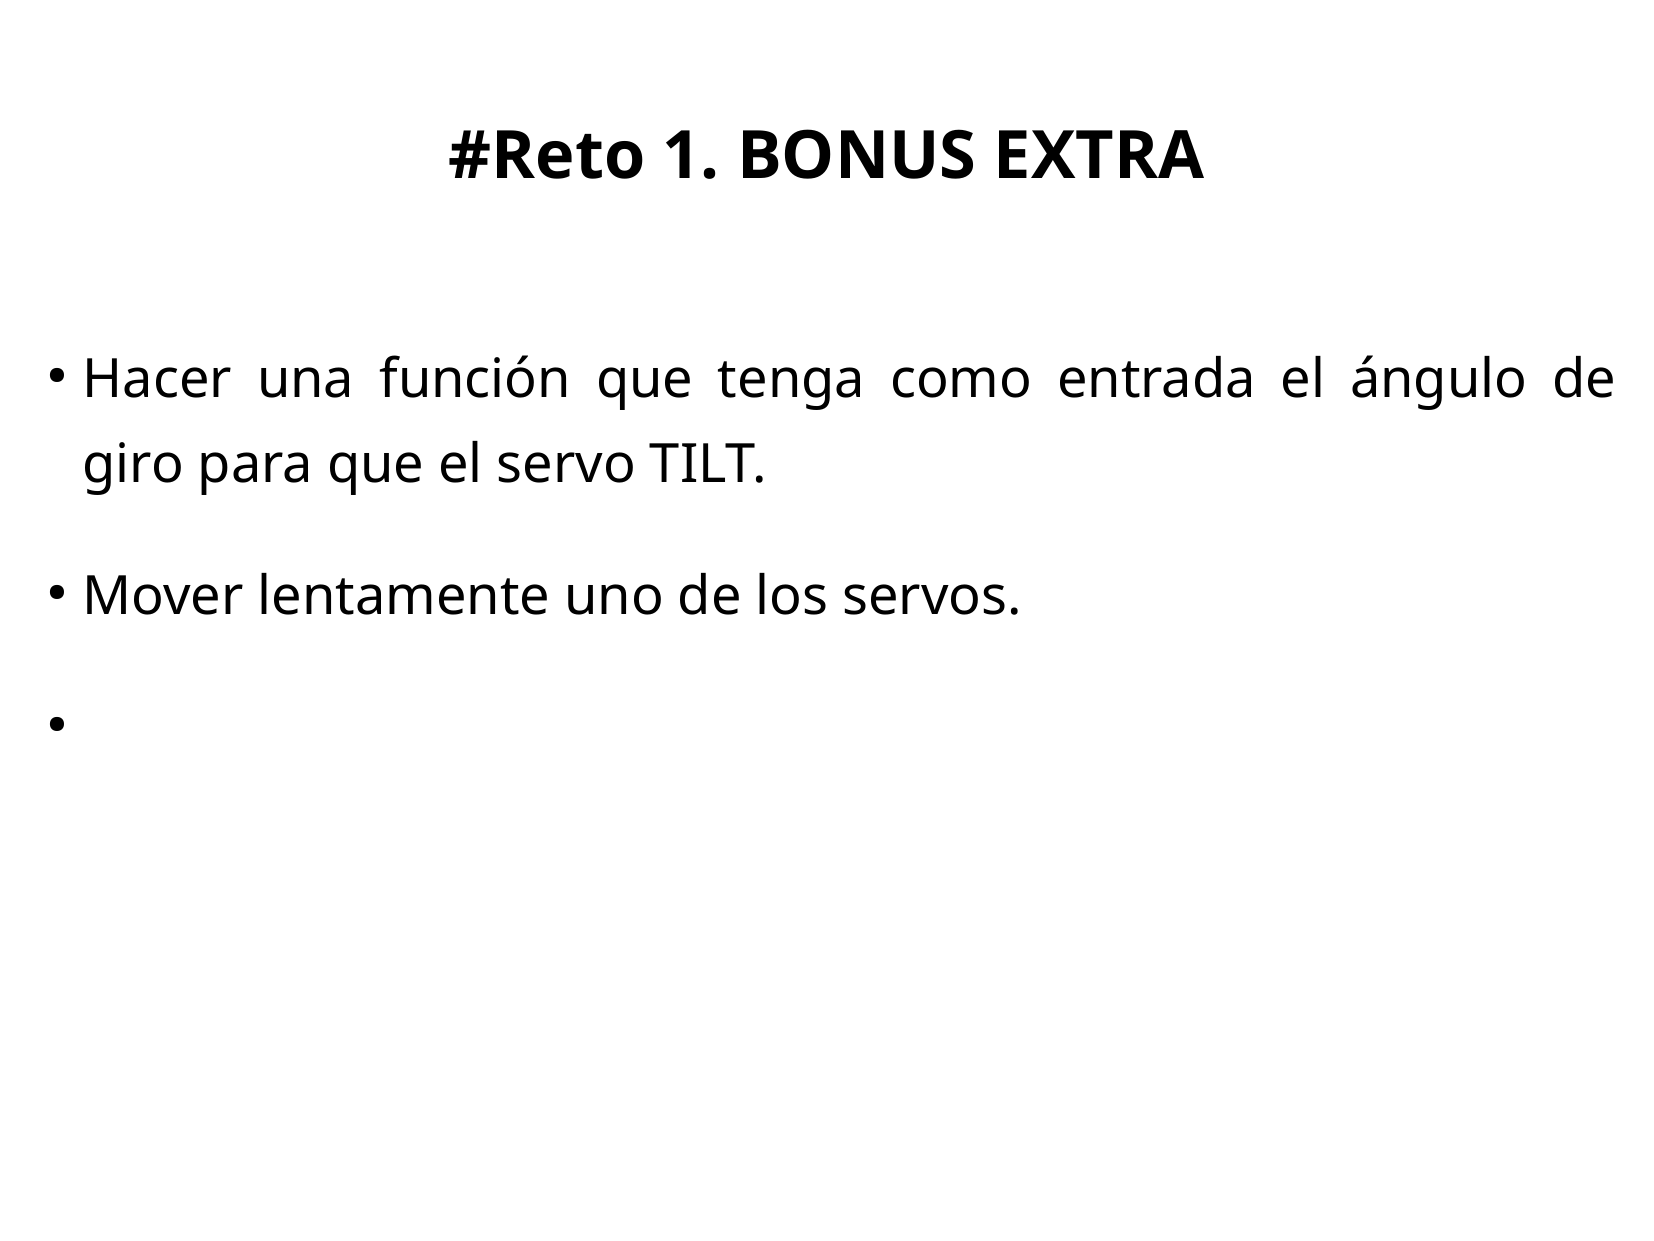

# #Reto 1. BONUS EXTRA
Hacer una función que tenga como entrada el ángulo de giro para que el servo TILT.
Mover lentamente uno de los servos.